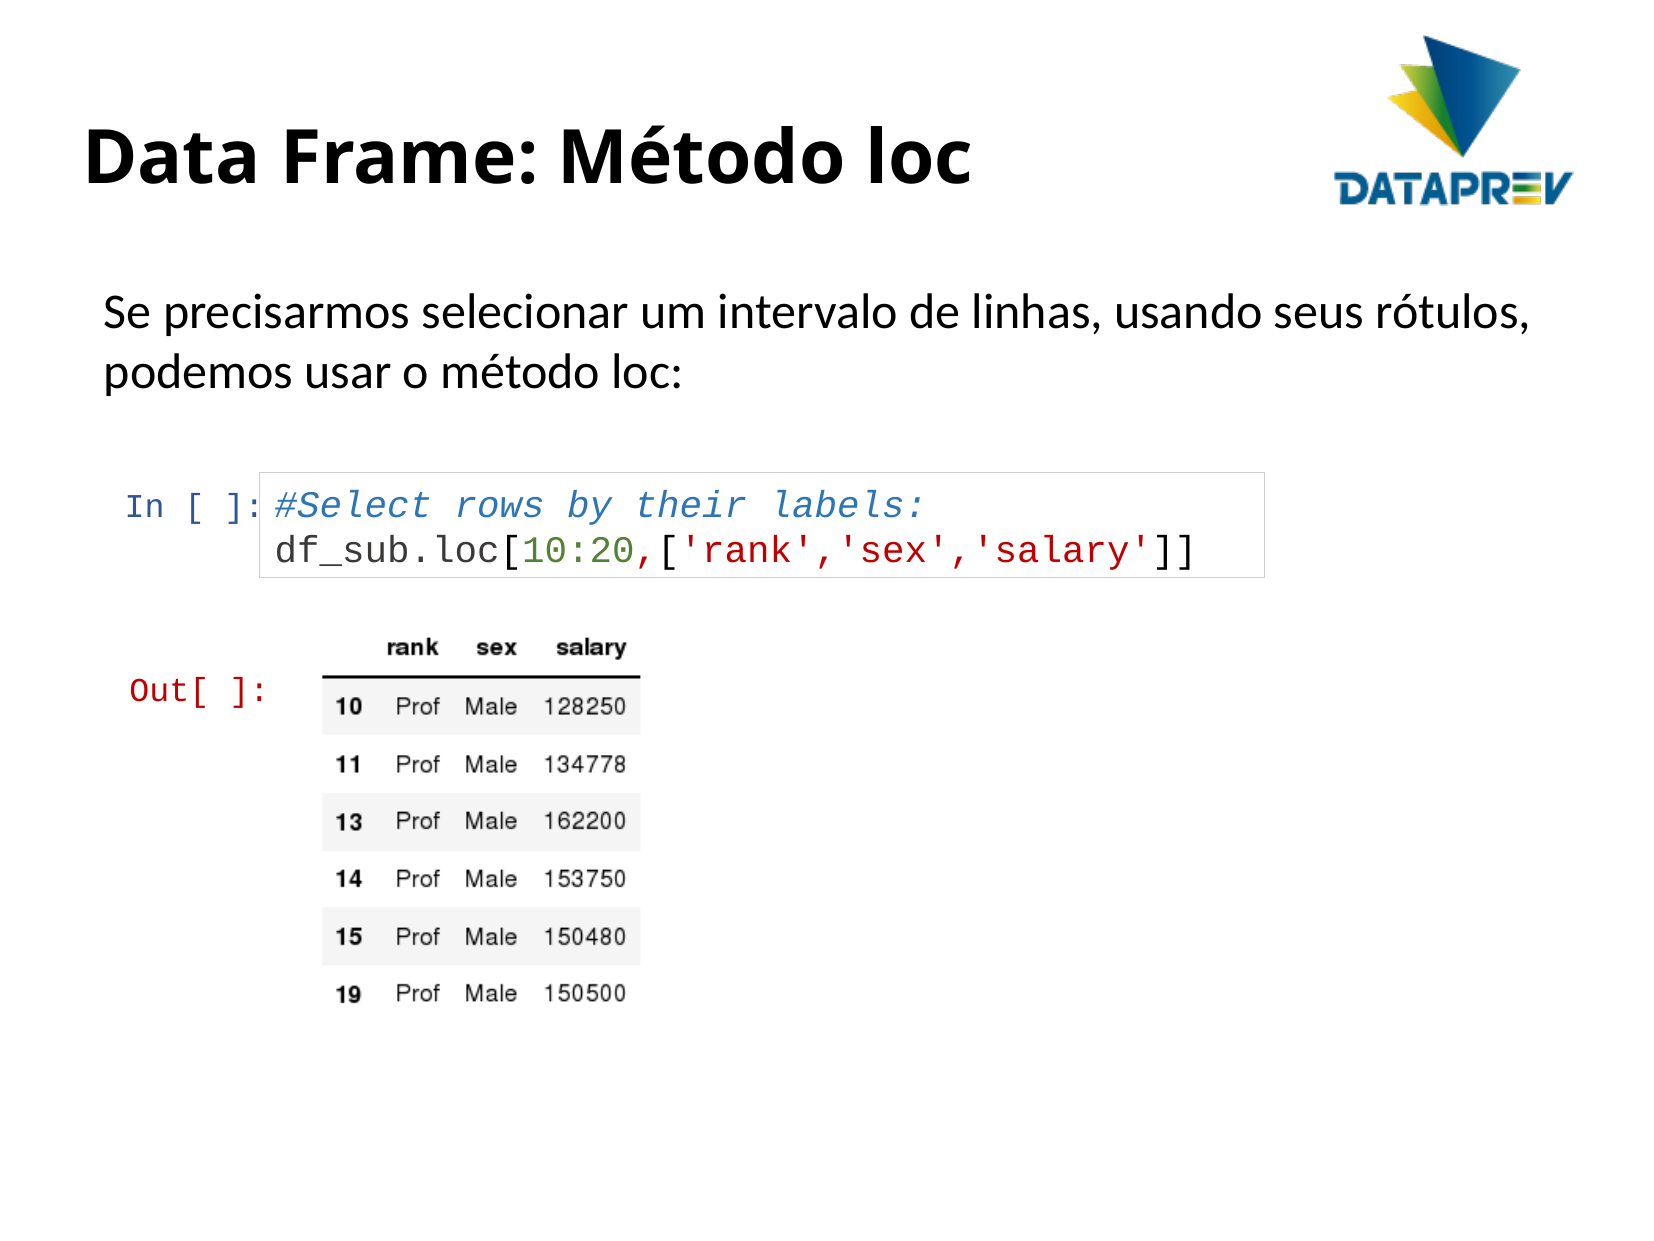

# Data Frame: Método loc
Se precisarmos selecionar um intervalo de linhas, usando seus rótulos, podemos usar o método loc:
 In [ ]:
#Select rows by their labels:
df_sub.loc[10:20,['rank','sex','salary']]
 Out[ ]: